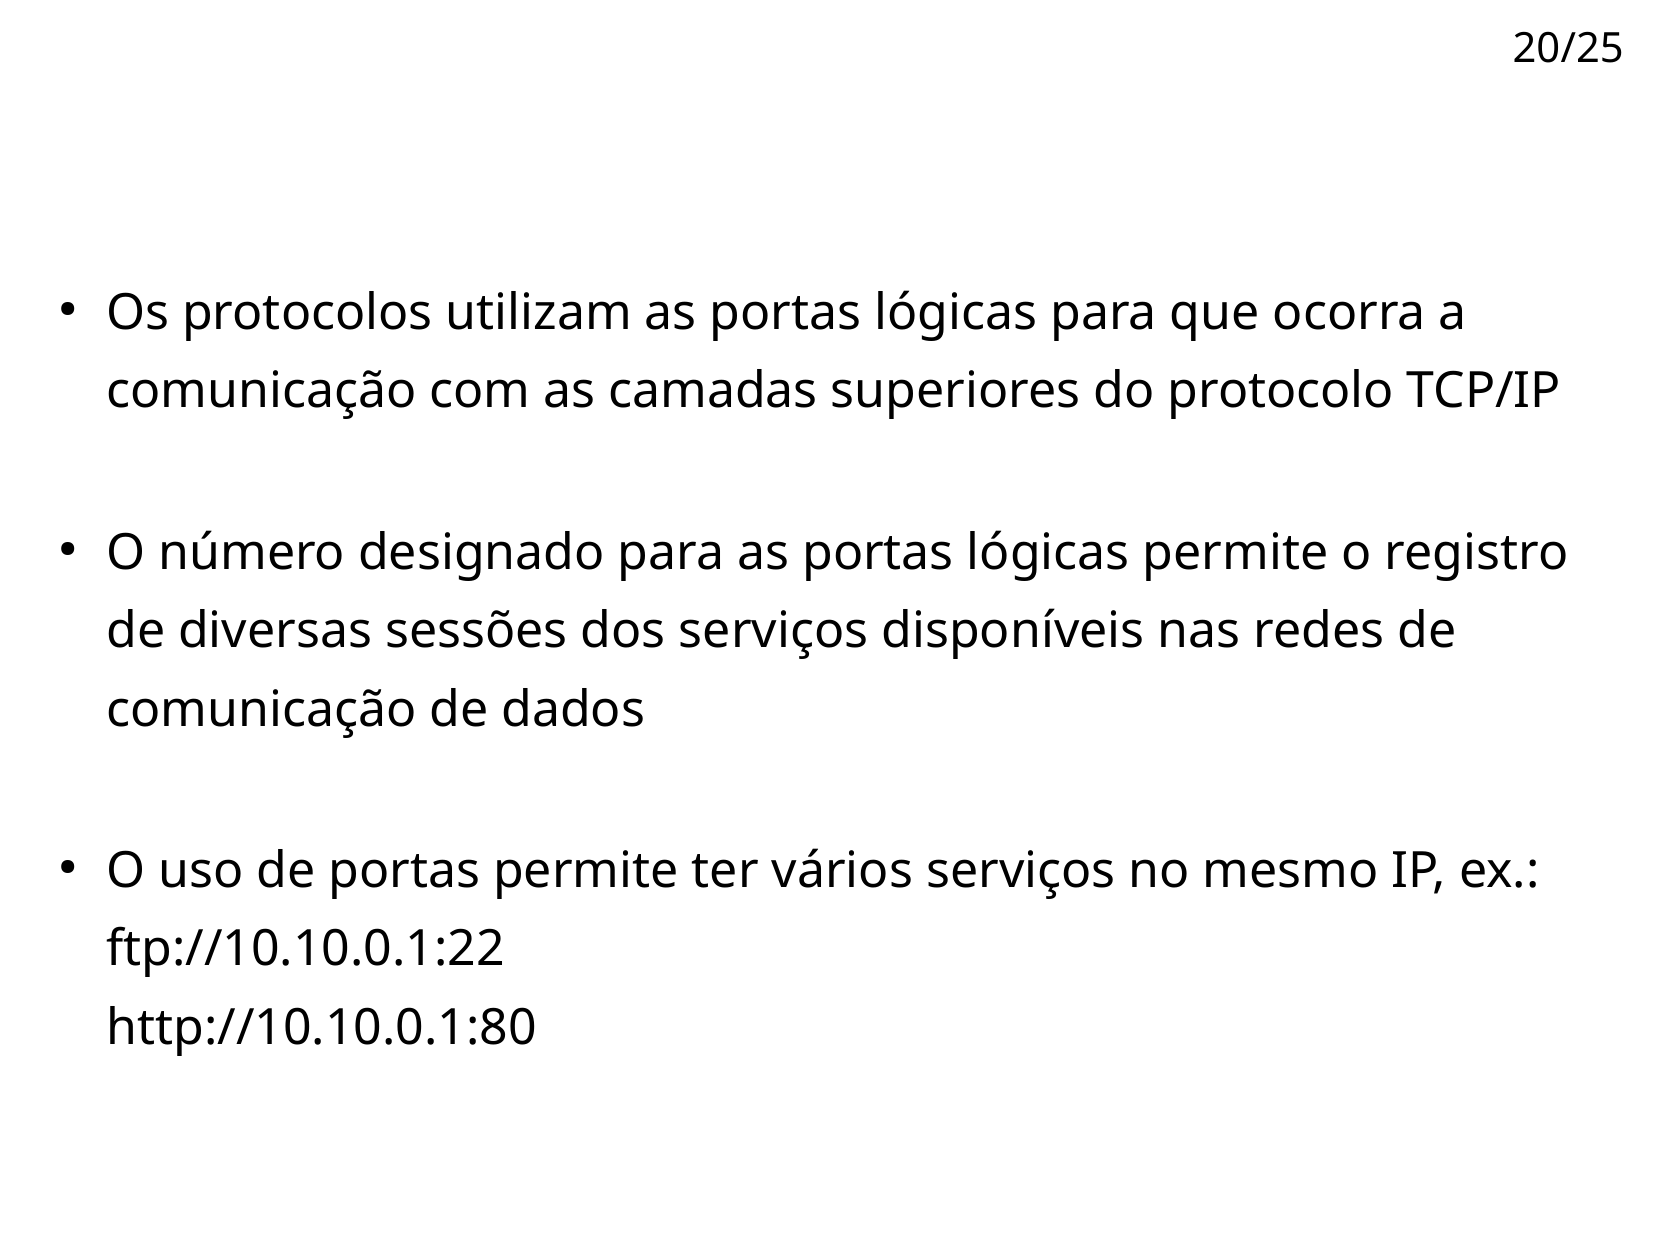

20
#
Os protocolos utilizam as portas lógicas para que ocorra a comunicação com as camadas superiores do protocolo TCP/IP
O número designado para as portas lógicas permite o registro de diversas sessões dos serviços disponíveis nas redes de comunicação de dados
O uso de portas permite ter vários serviços no mesmo IP, ex.:
ftp://10.10.0.1:22
http://10.10.0.1:80